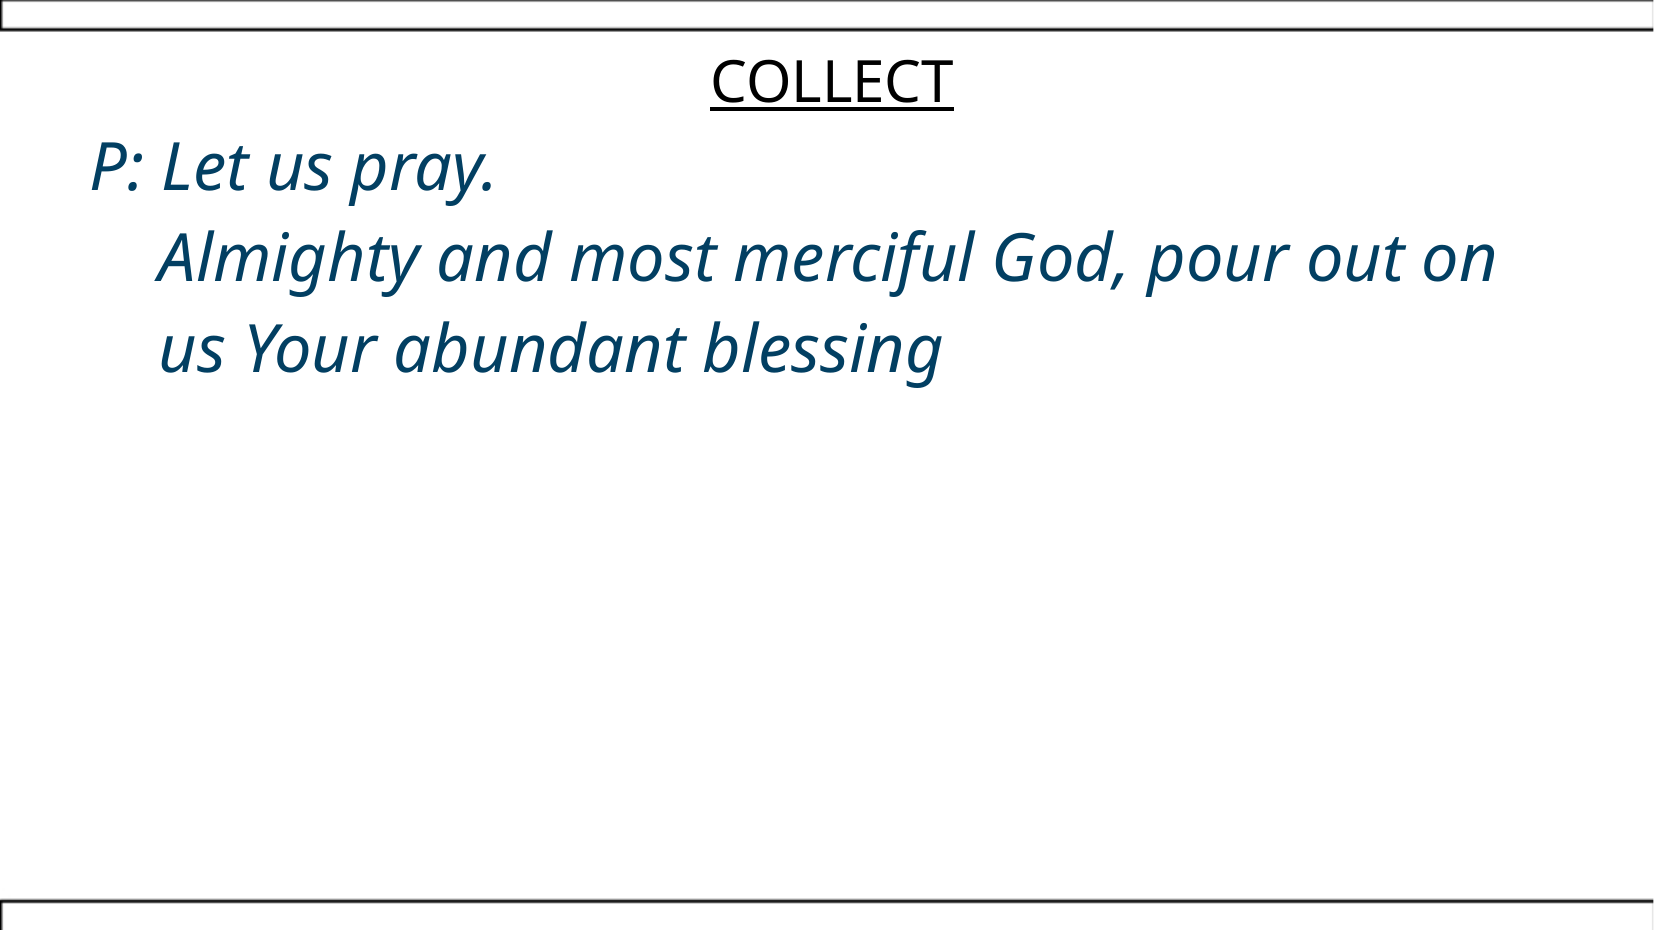

COLLECT
P: Let us pray.
 Almighty and most merciful God, pour out on
 us Your abundant blessing